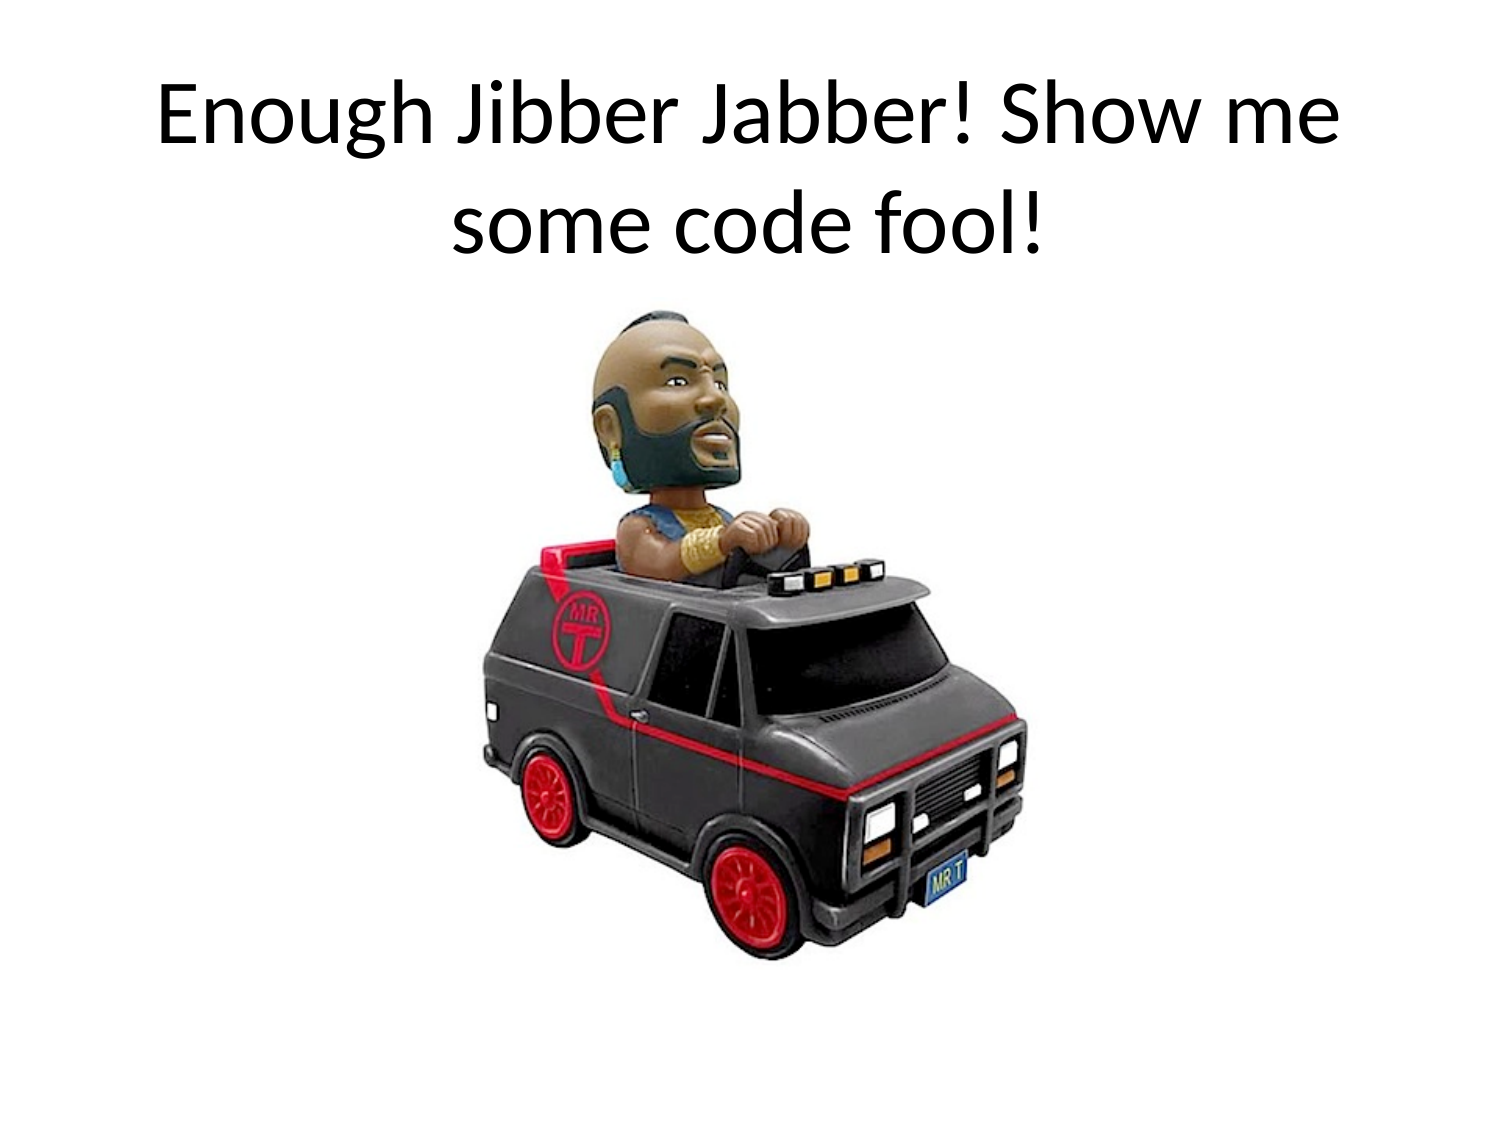

Enough Jibber Jabber! Show me some code fool!